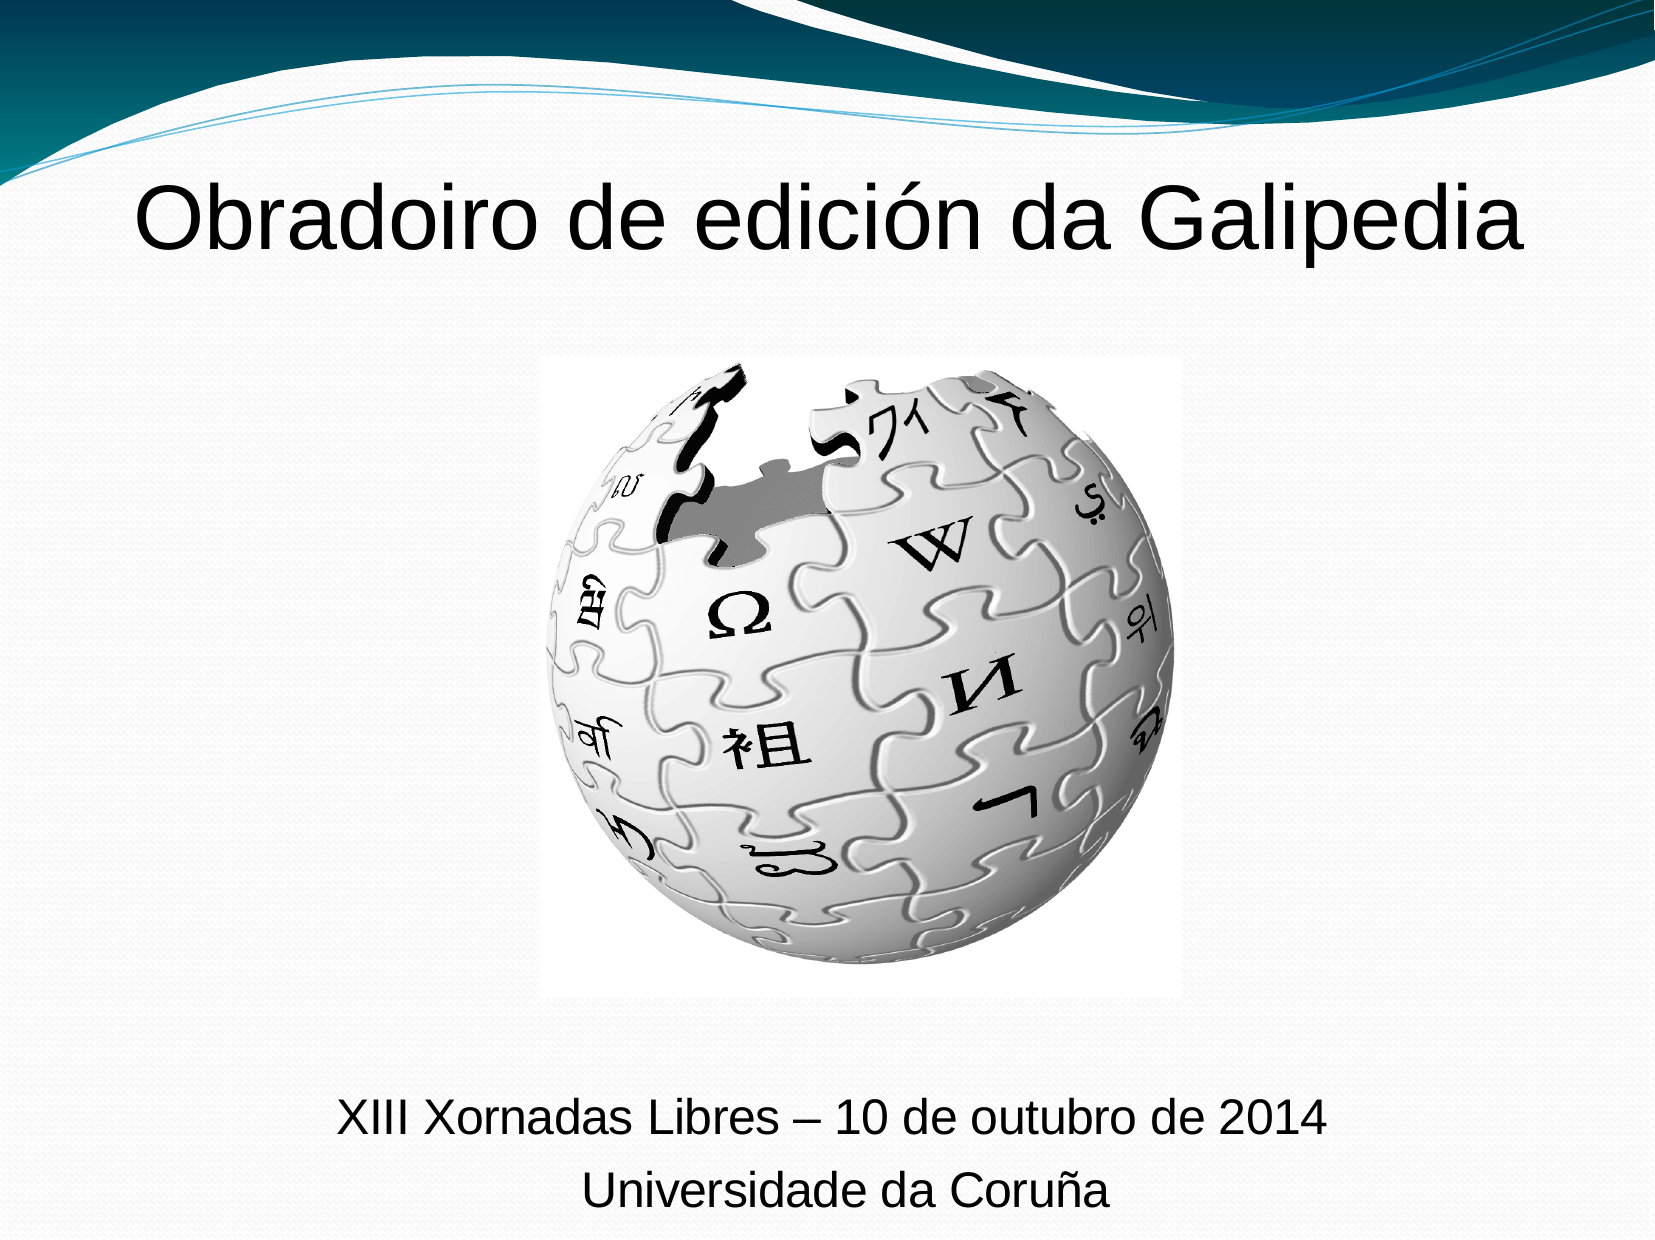

# Obradoiro de edición da Galipedia
XIII Xornadas Libres – 10 de outubro de 2014
 Universidade da Coruña